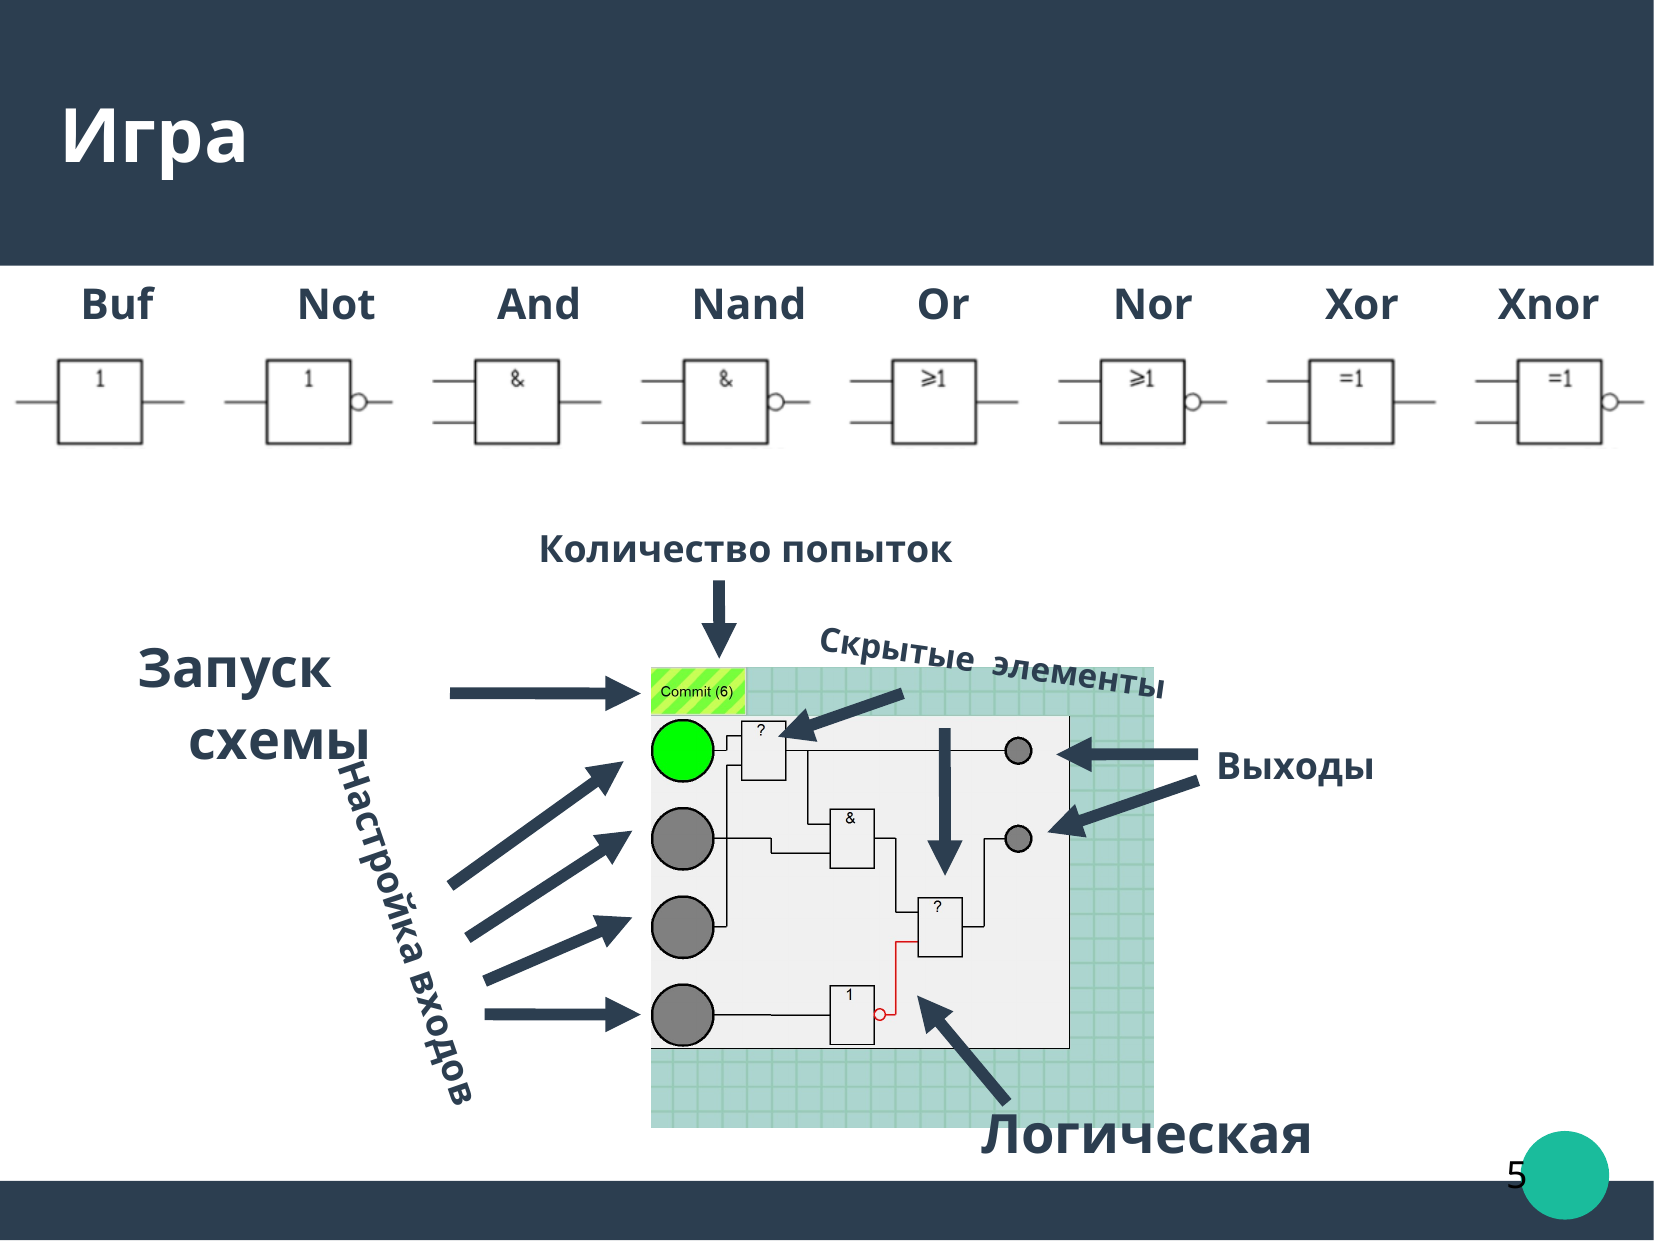

# Игра
Buf Not And Nand Or Nor Xor Xnor
Количество попыток
Запуск схемы
Скрытые элементы
Выходы
Настройка входов
Логическая единица
5